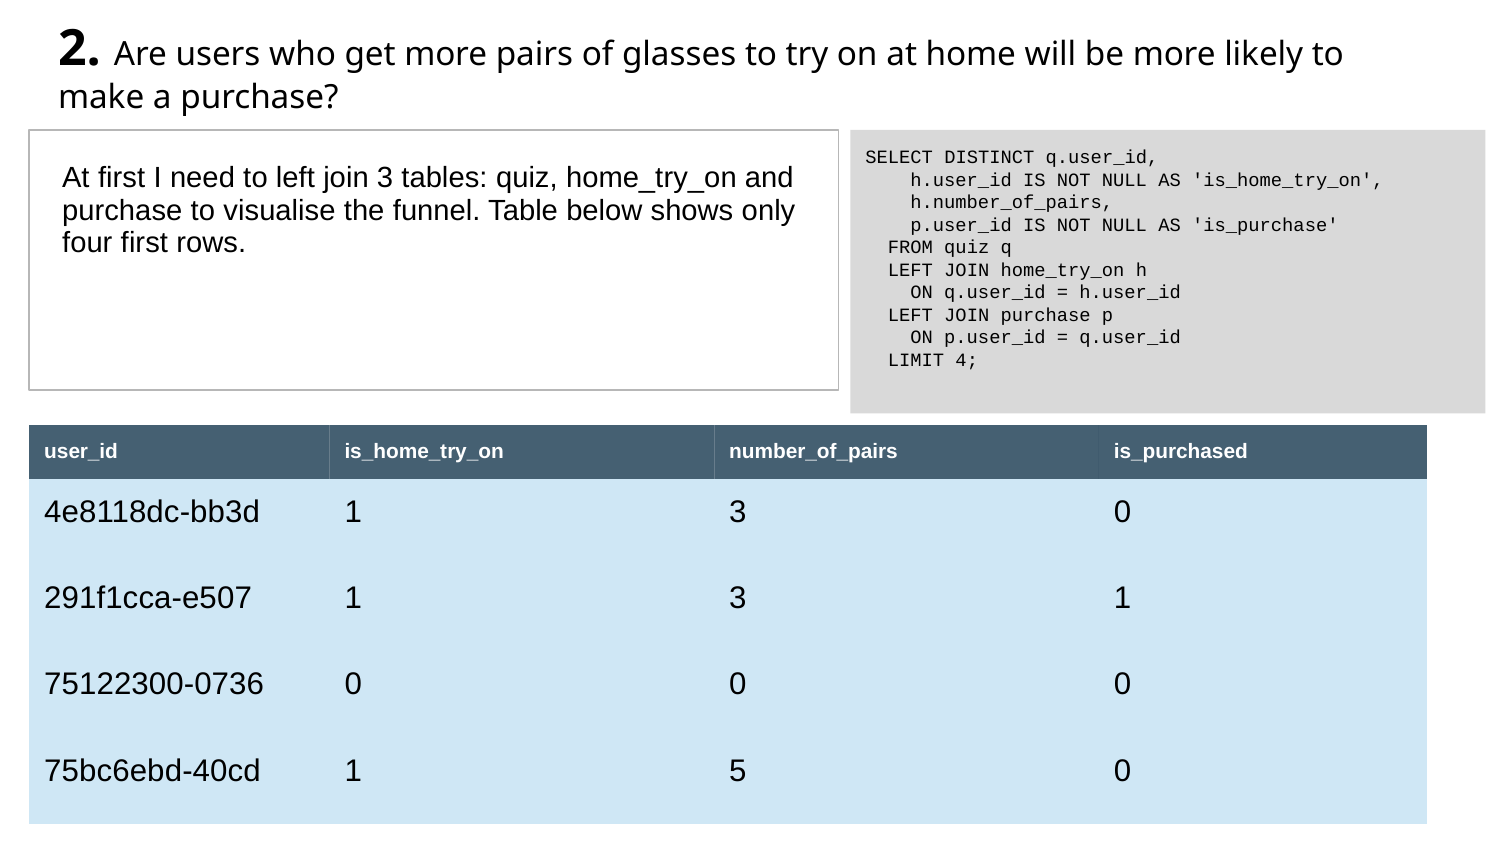

2. Are users who get more pairs of glasses to try on at home will be more likely to make a purchase?
SELECT DISTINCT q.user_id,
 h.user_id IS NOT NULL AS 'is_home_try_on',
 h.number_of_pairs,
 p.user_id IS NOT NULL AS 'is_purchase'
 FROM quiz q
 LEFT JOIN home_try_on h
 ON q.user_id = h.user_id
 LEFT JOIN purchase p
 ON p.user_id = q.user_id
 LIMIT 4;
At first I need to left join 3 tables: quiz, home_try_on and
purchase to visualise the funnel. Table below shows only
four first rows.
| user\_id | is\_home\_try\_on | number\_of\_pairs | is\_purchased |
| --- | --- | --- | --- |
| 4e8118dc-bb3d | 1 | 3 | 0 |
| 291f1cca-e507 | 1 | 3 | 1 |
| 75122300-0736 | 0 | 0 | 0 |
| 75bc6ebd-40cd | 1 | 5 | 0 |